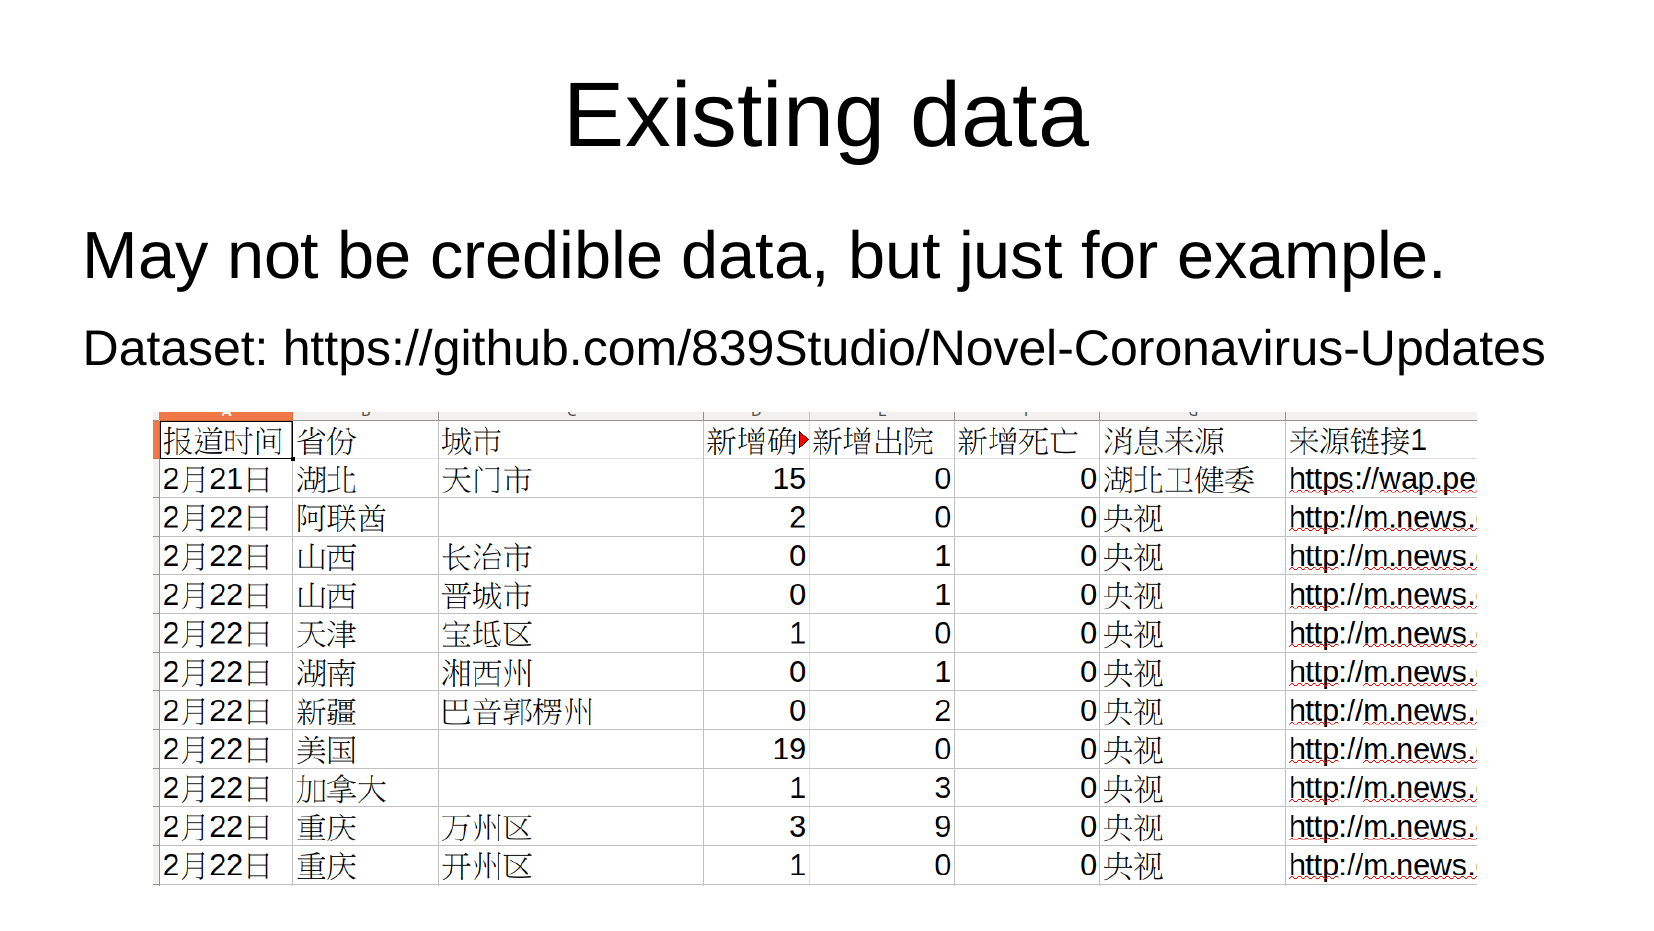

# Existing data
May not be credible data, but just for example.
Dataset: https://github.com/839Studio/Novel-Coronavirus-Updates